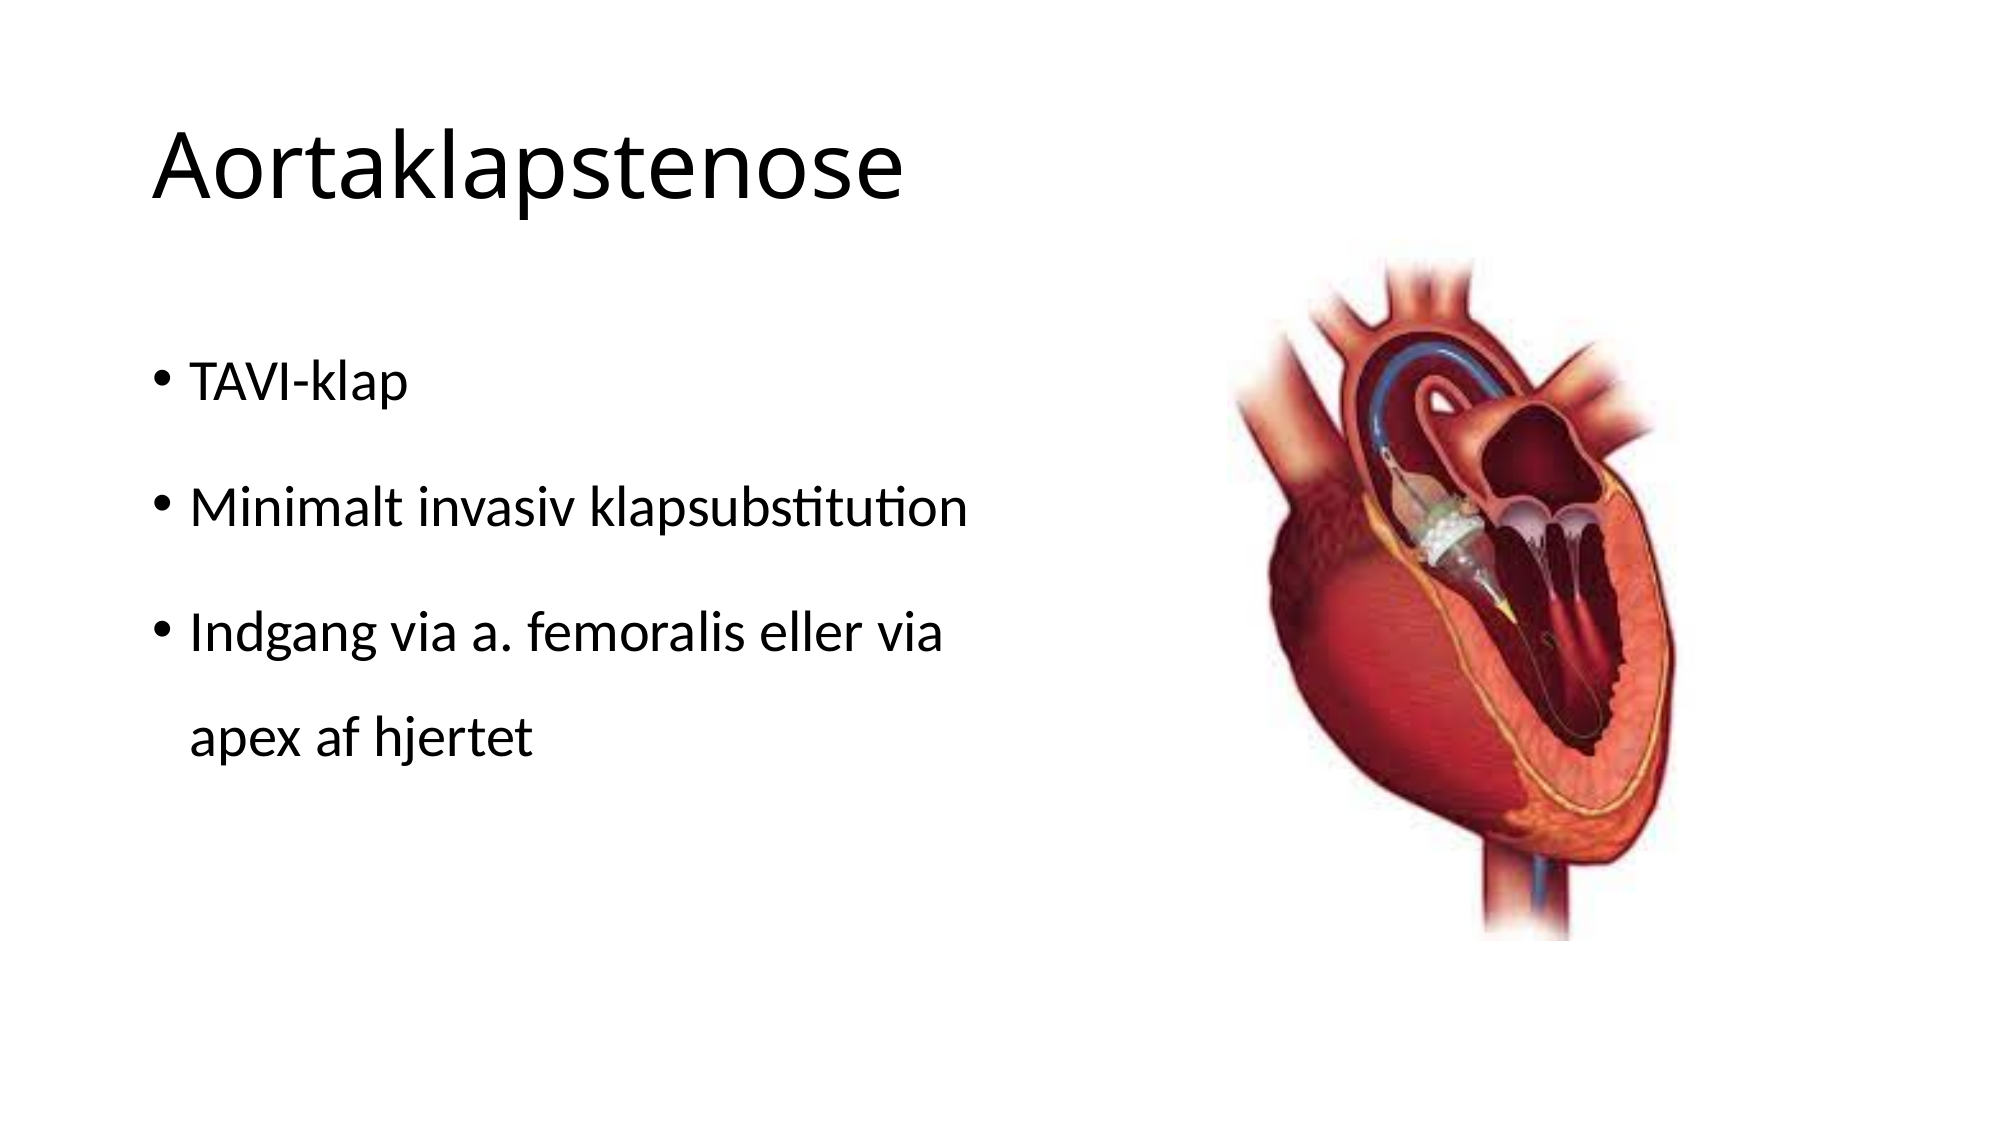

# Aortaklapstenose
TAVI-klap
Minimalt invasiv klapsubstitution
Indgang via a. femoralis eller via apex af hjertet